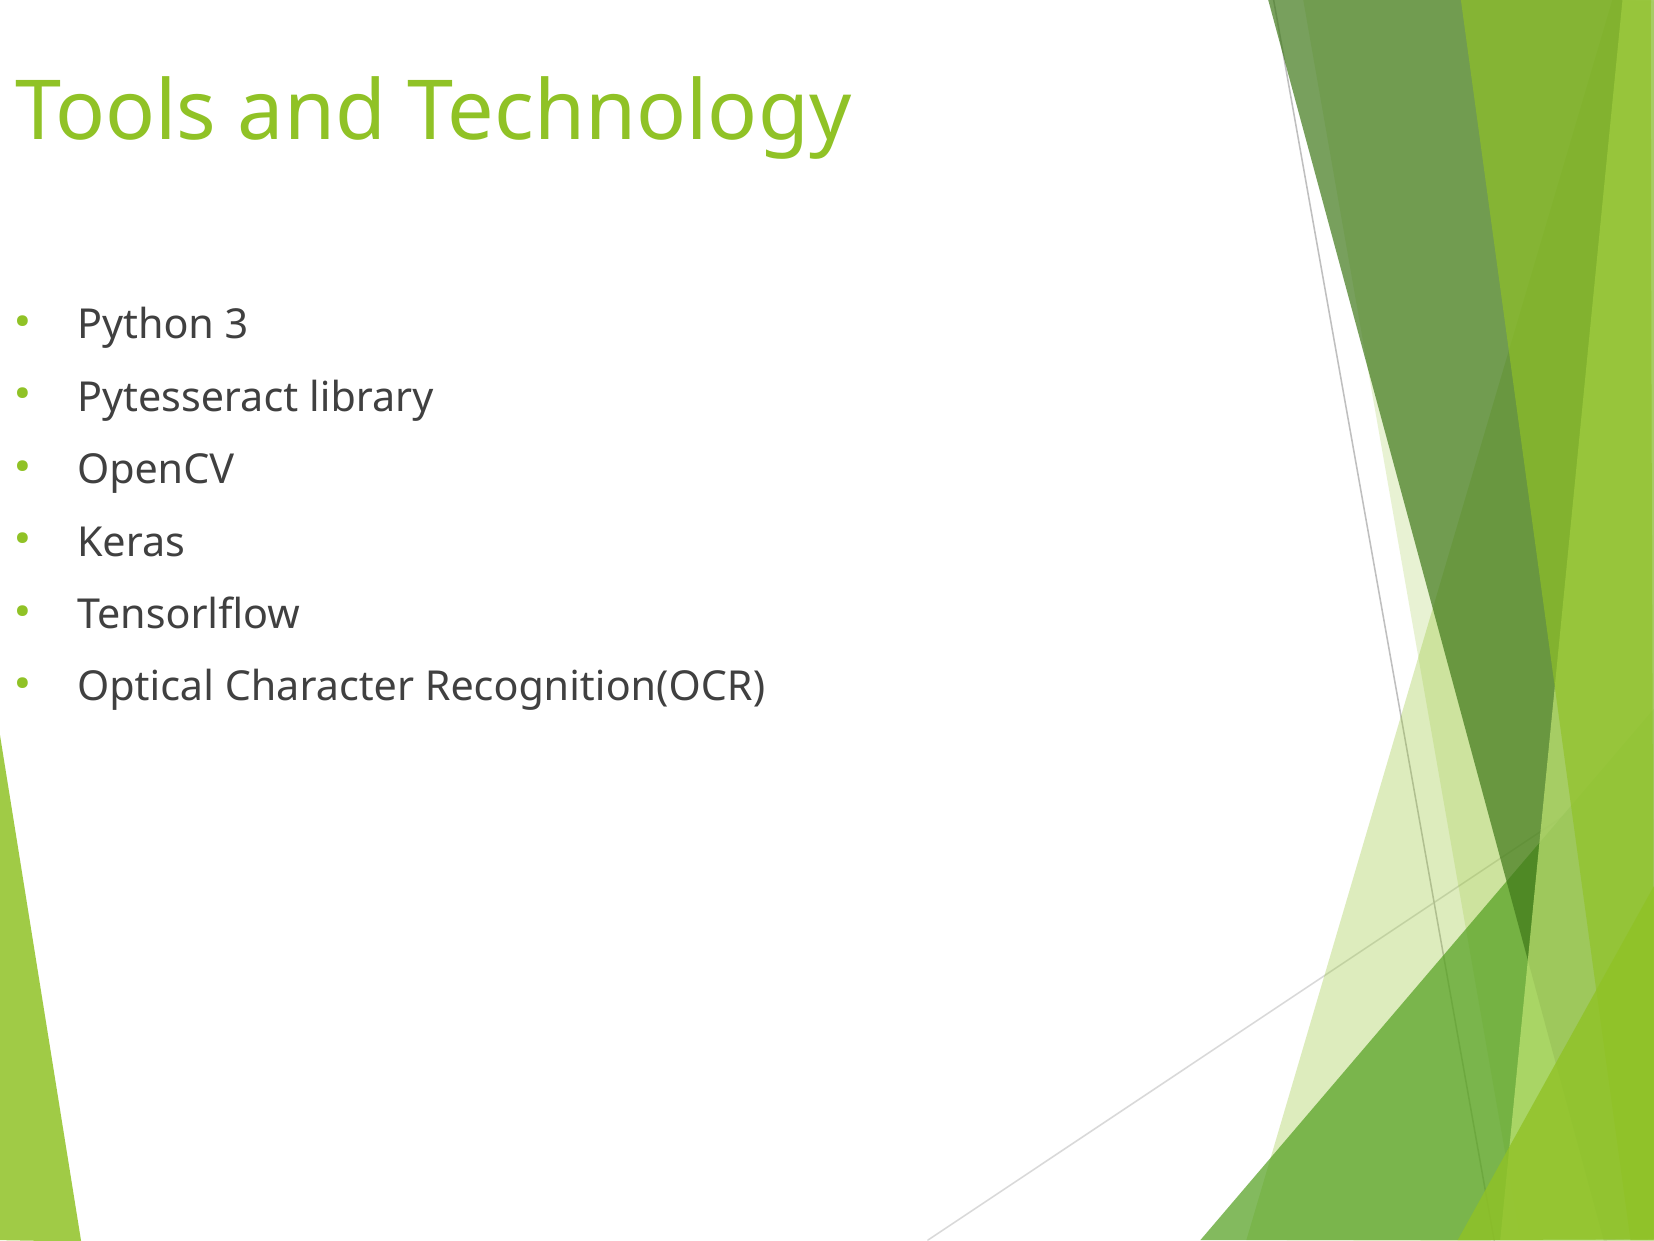

# Tools and Technology
Python 3
Pytesseract library
OpenCV
Keras
Tensorlflow
Optical Character Recognition(OCR)